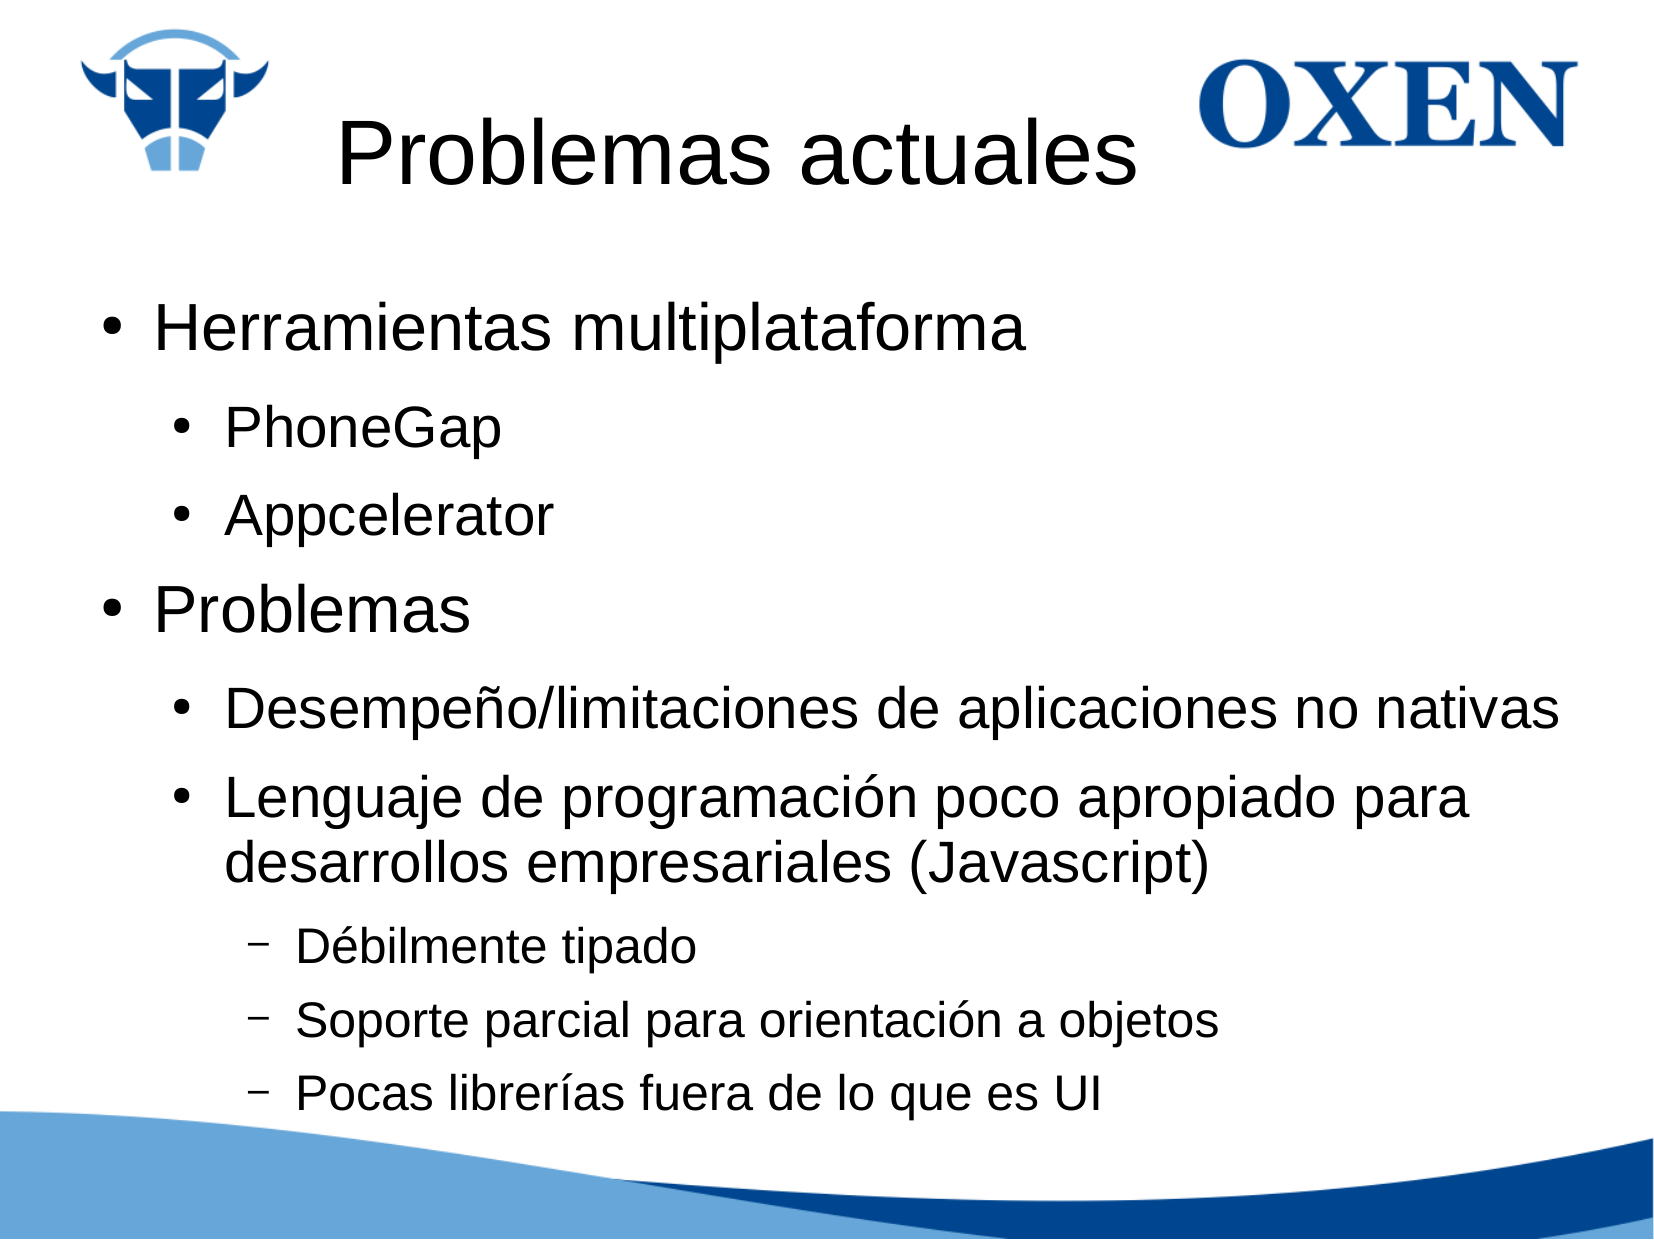

# Problemas actuales
Herramientas multiplataforma
PhoneGap
Appcelerator
Problemas
Desempeño/limitaciones de aplicaciones no nativas
Lenguaje de programación poco apropiado para desarrollos empresariales (Javascript)
Débilmente tipado
Soporte parcial para orientación a objetos
Pocas librerías fuera de lo que es UI